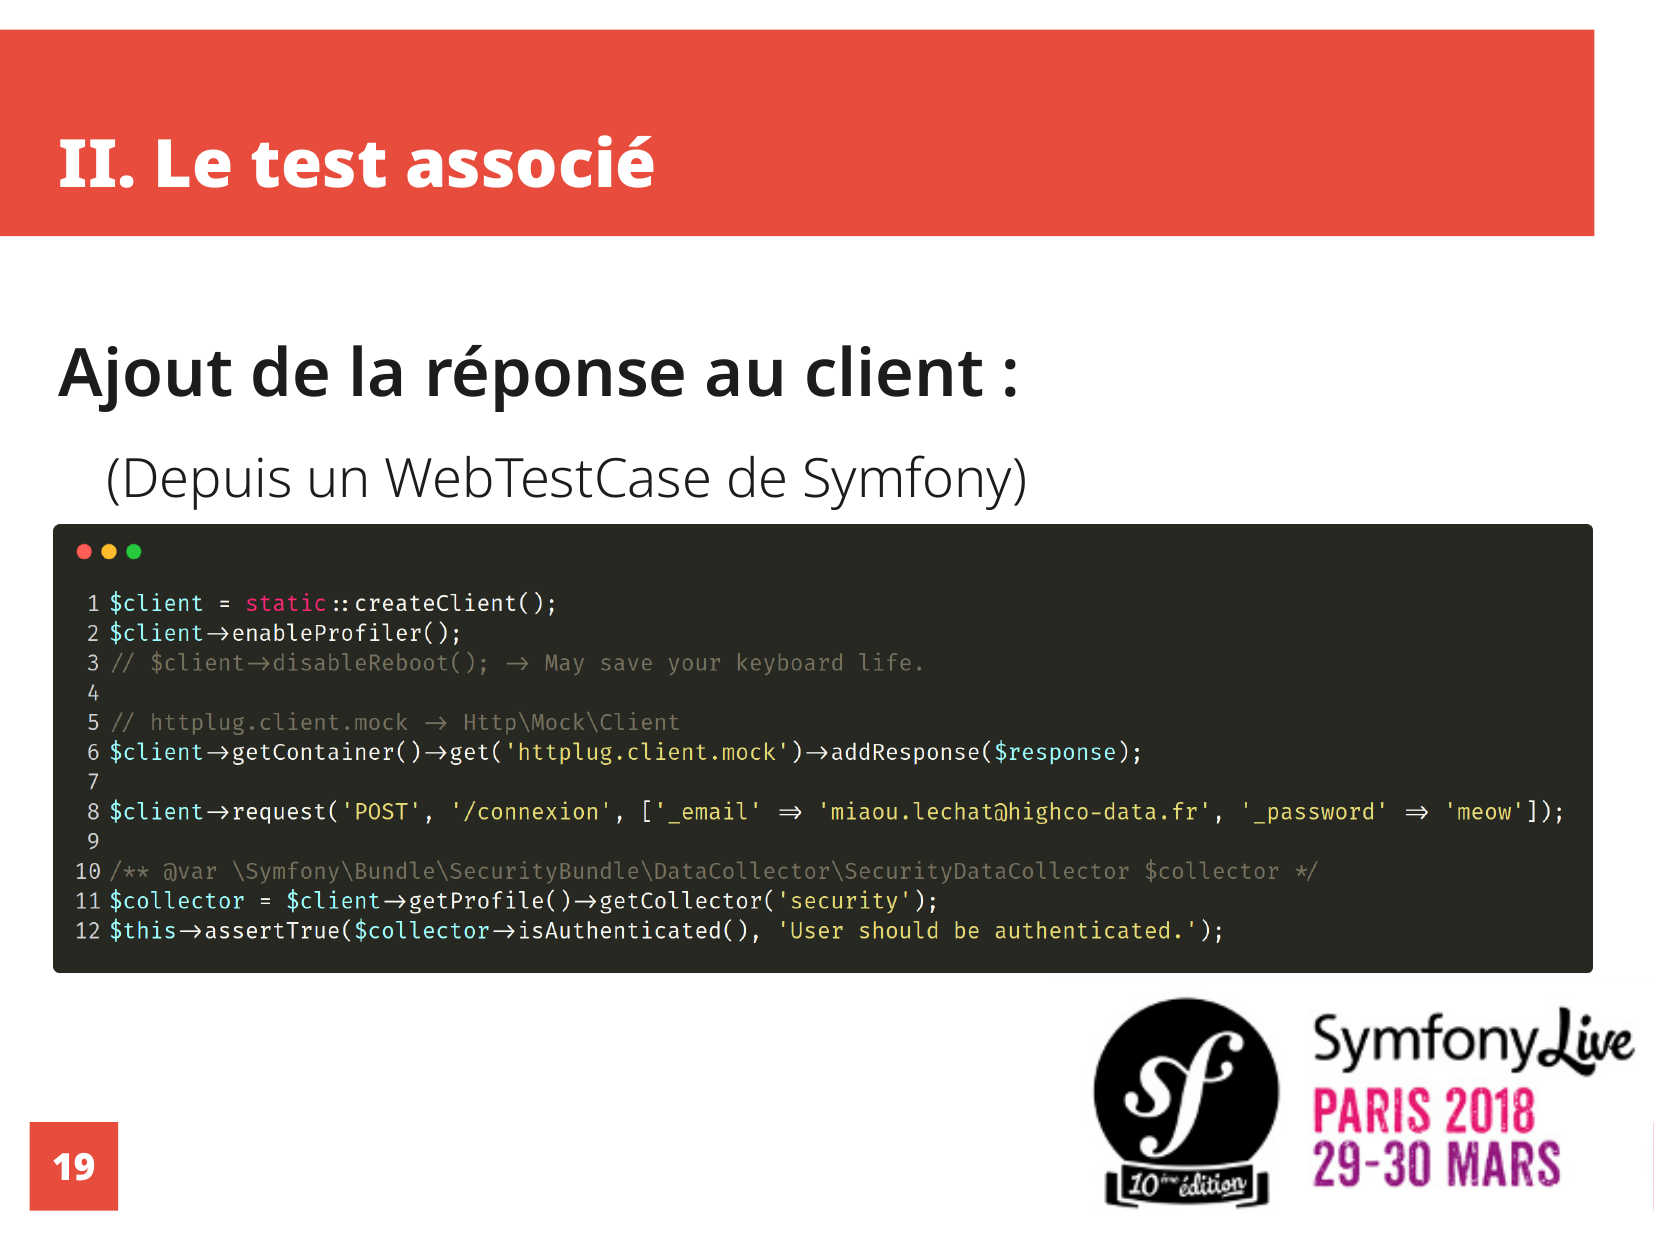

# II. Le test associé
Ajout de la réponse au client :
(Depuis un WebTestCase de Symfony)
19